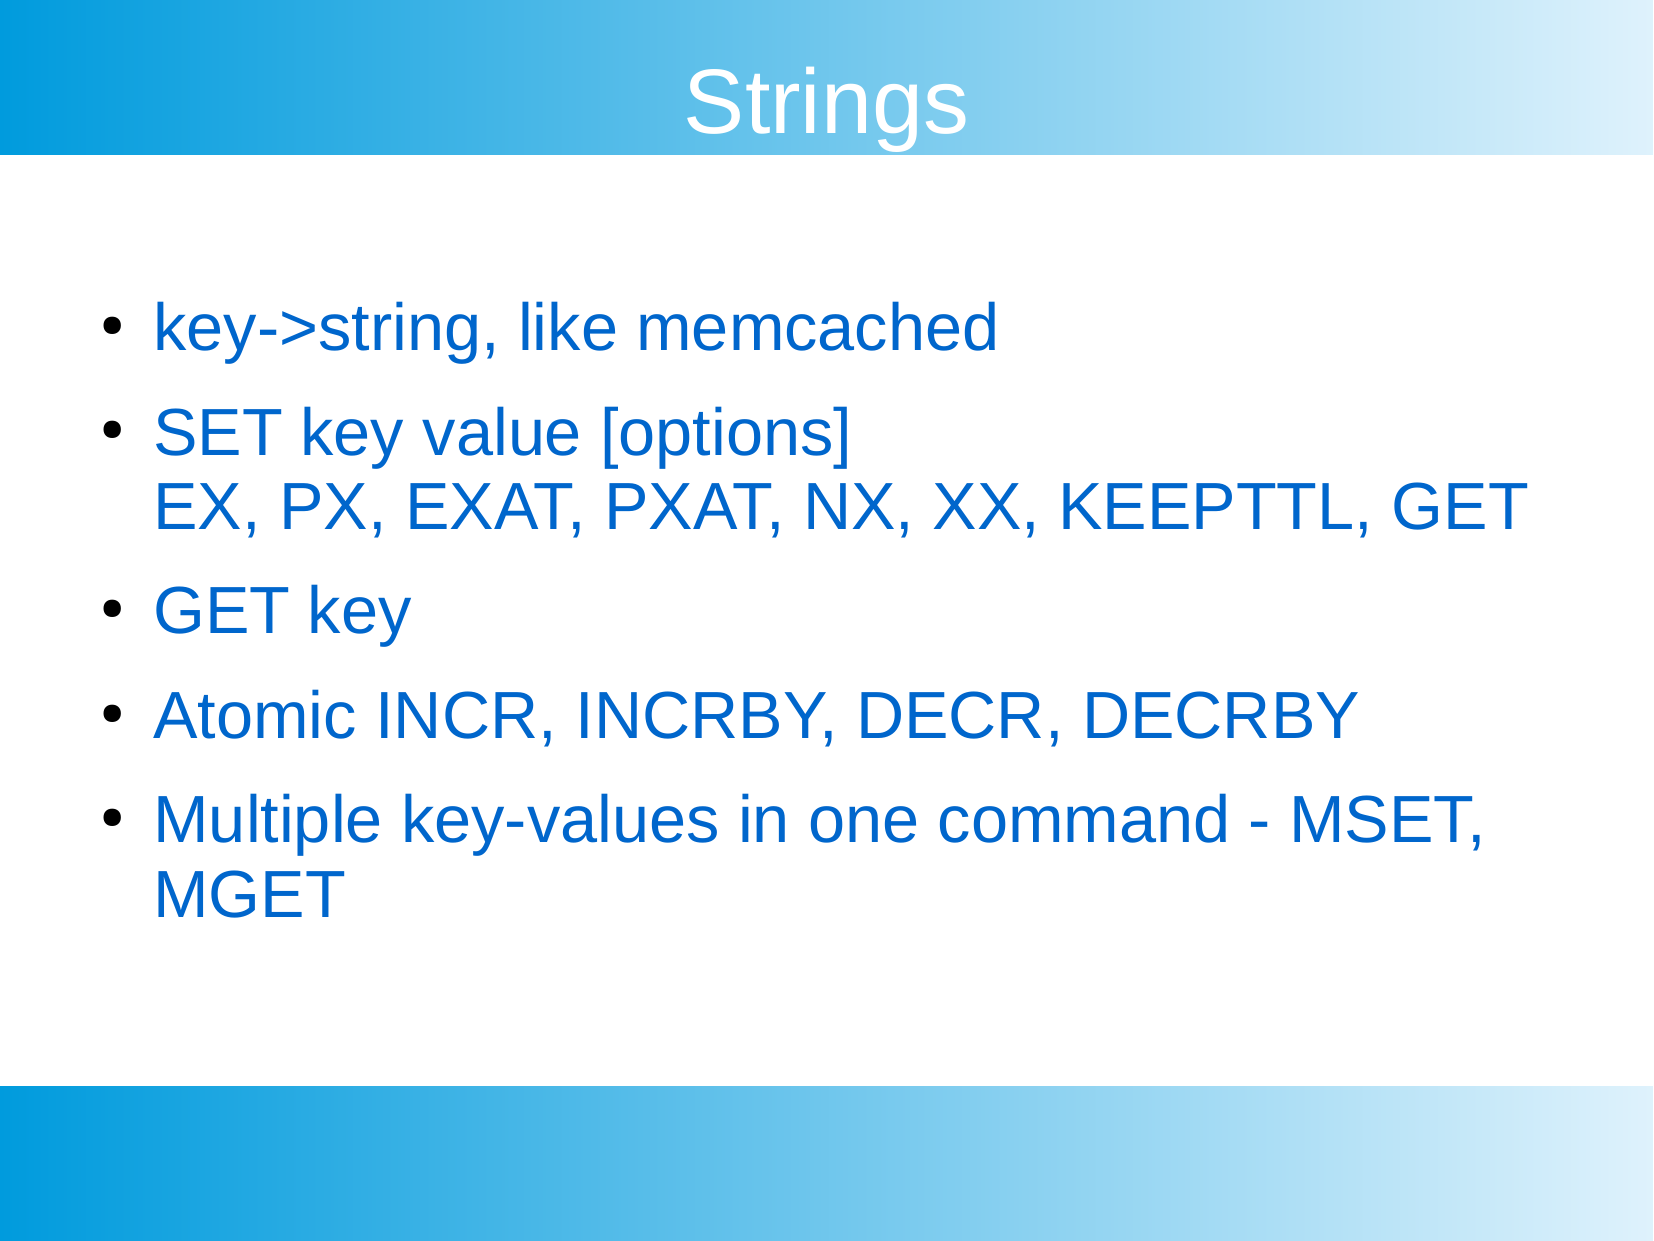

# Strings
key->string, like memcached
SET key value [options]
EX, PX, EXAT, PXAT, NX, XX, KEEPTTL, GET
GET key
Atomic INCR, INCRBY, DECR, DECRBY
Multiple key-values in one command - MSET, MGET